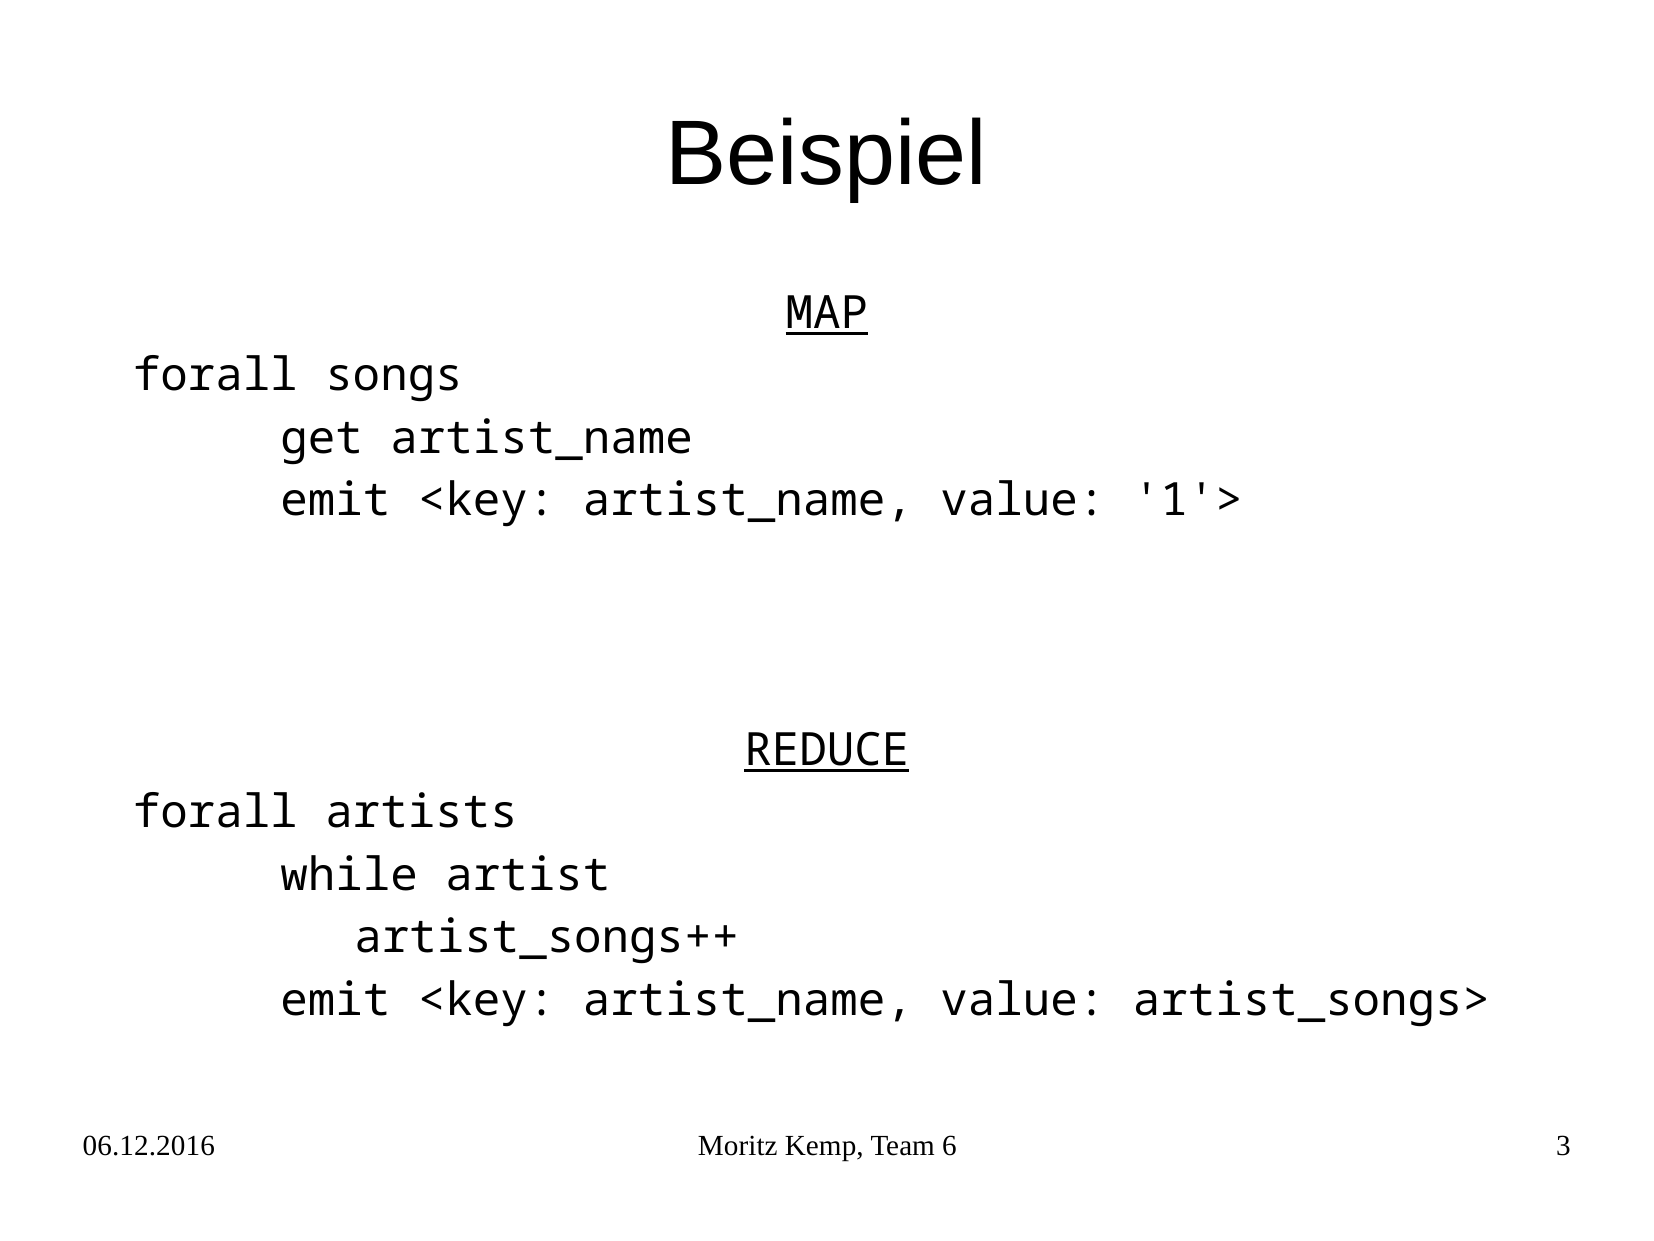

# Beispiel
MAP
forall songs
		get artist_name
		emit <key: artist_name, value: '1'>
REDUCE
forall artists
		while artist
			artist_songs++
		emit <key: artist_name, value: artist_songs>
06.12.2016
Moritz Kemp, Team 6
3